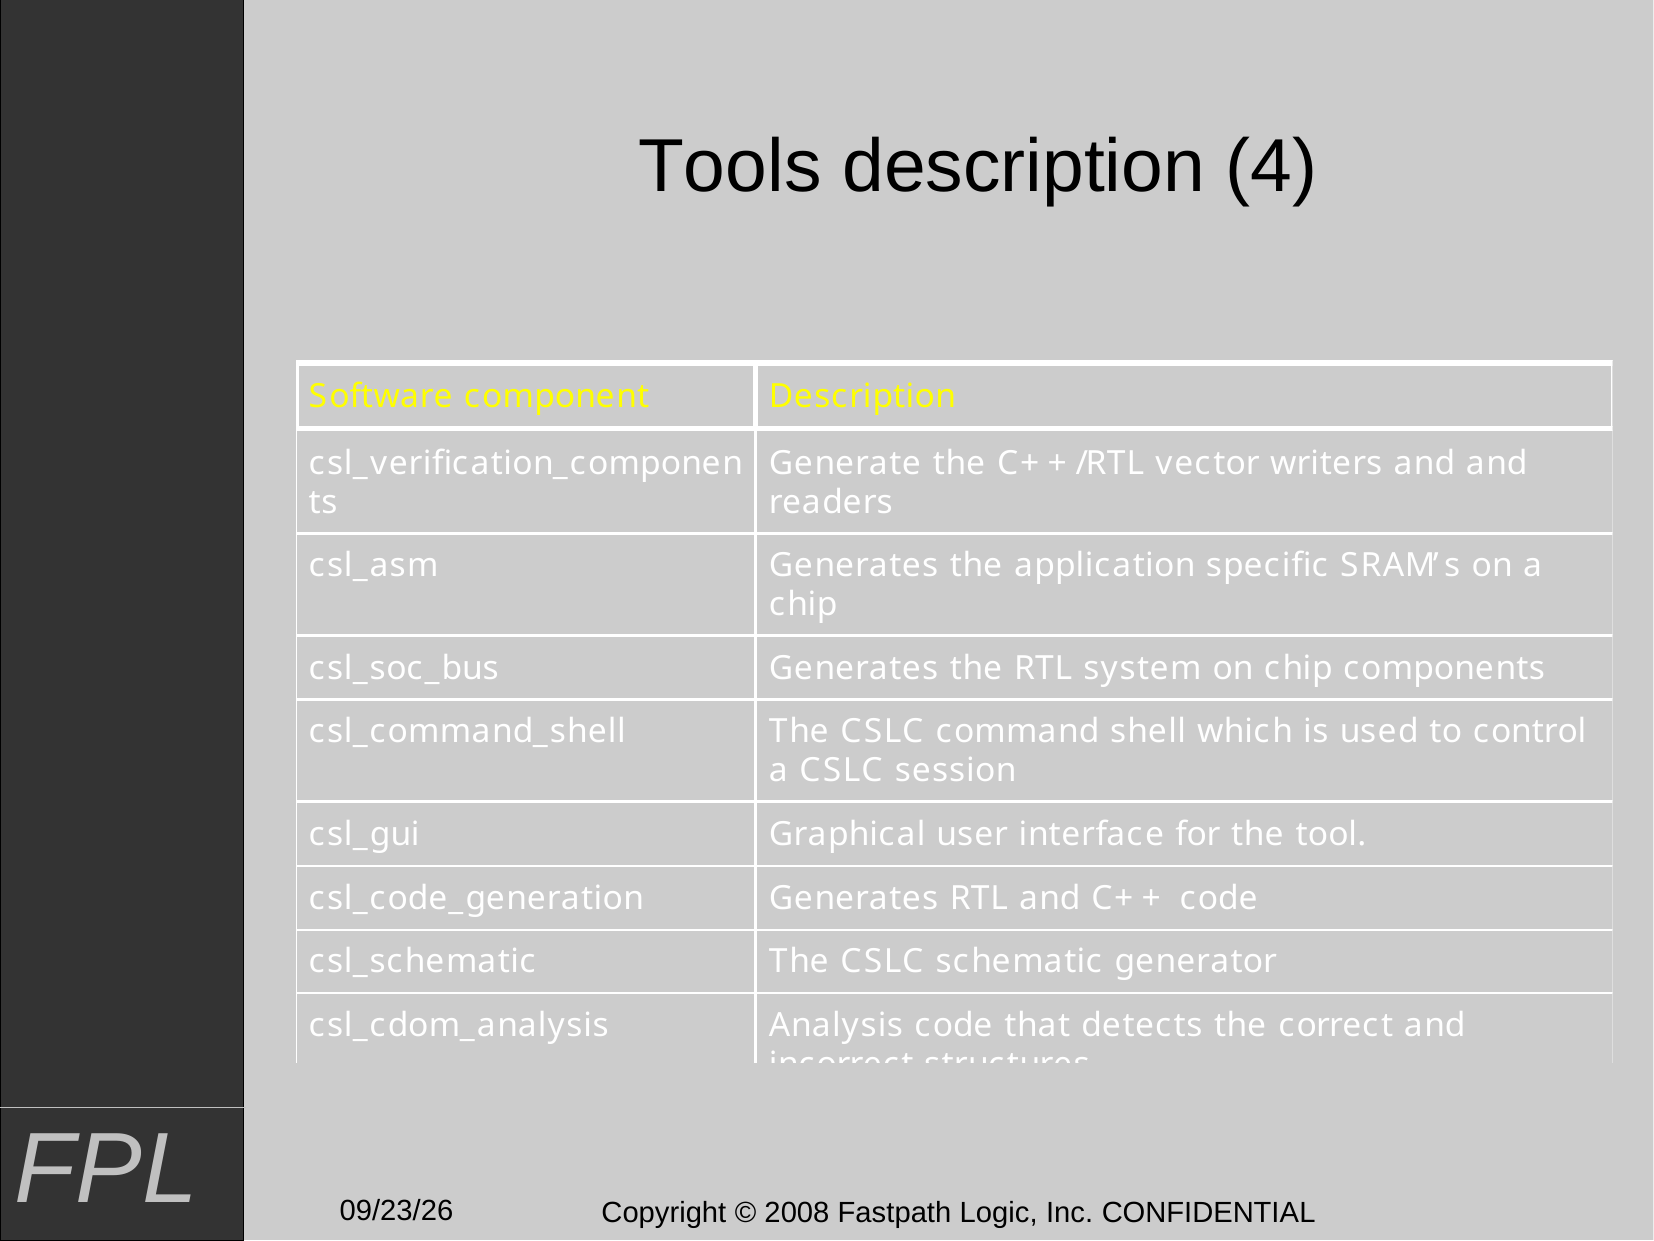

# Tools description (4)
Copyright Fastpath Logic Inc. @2007